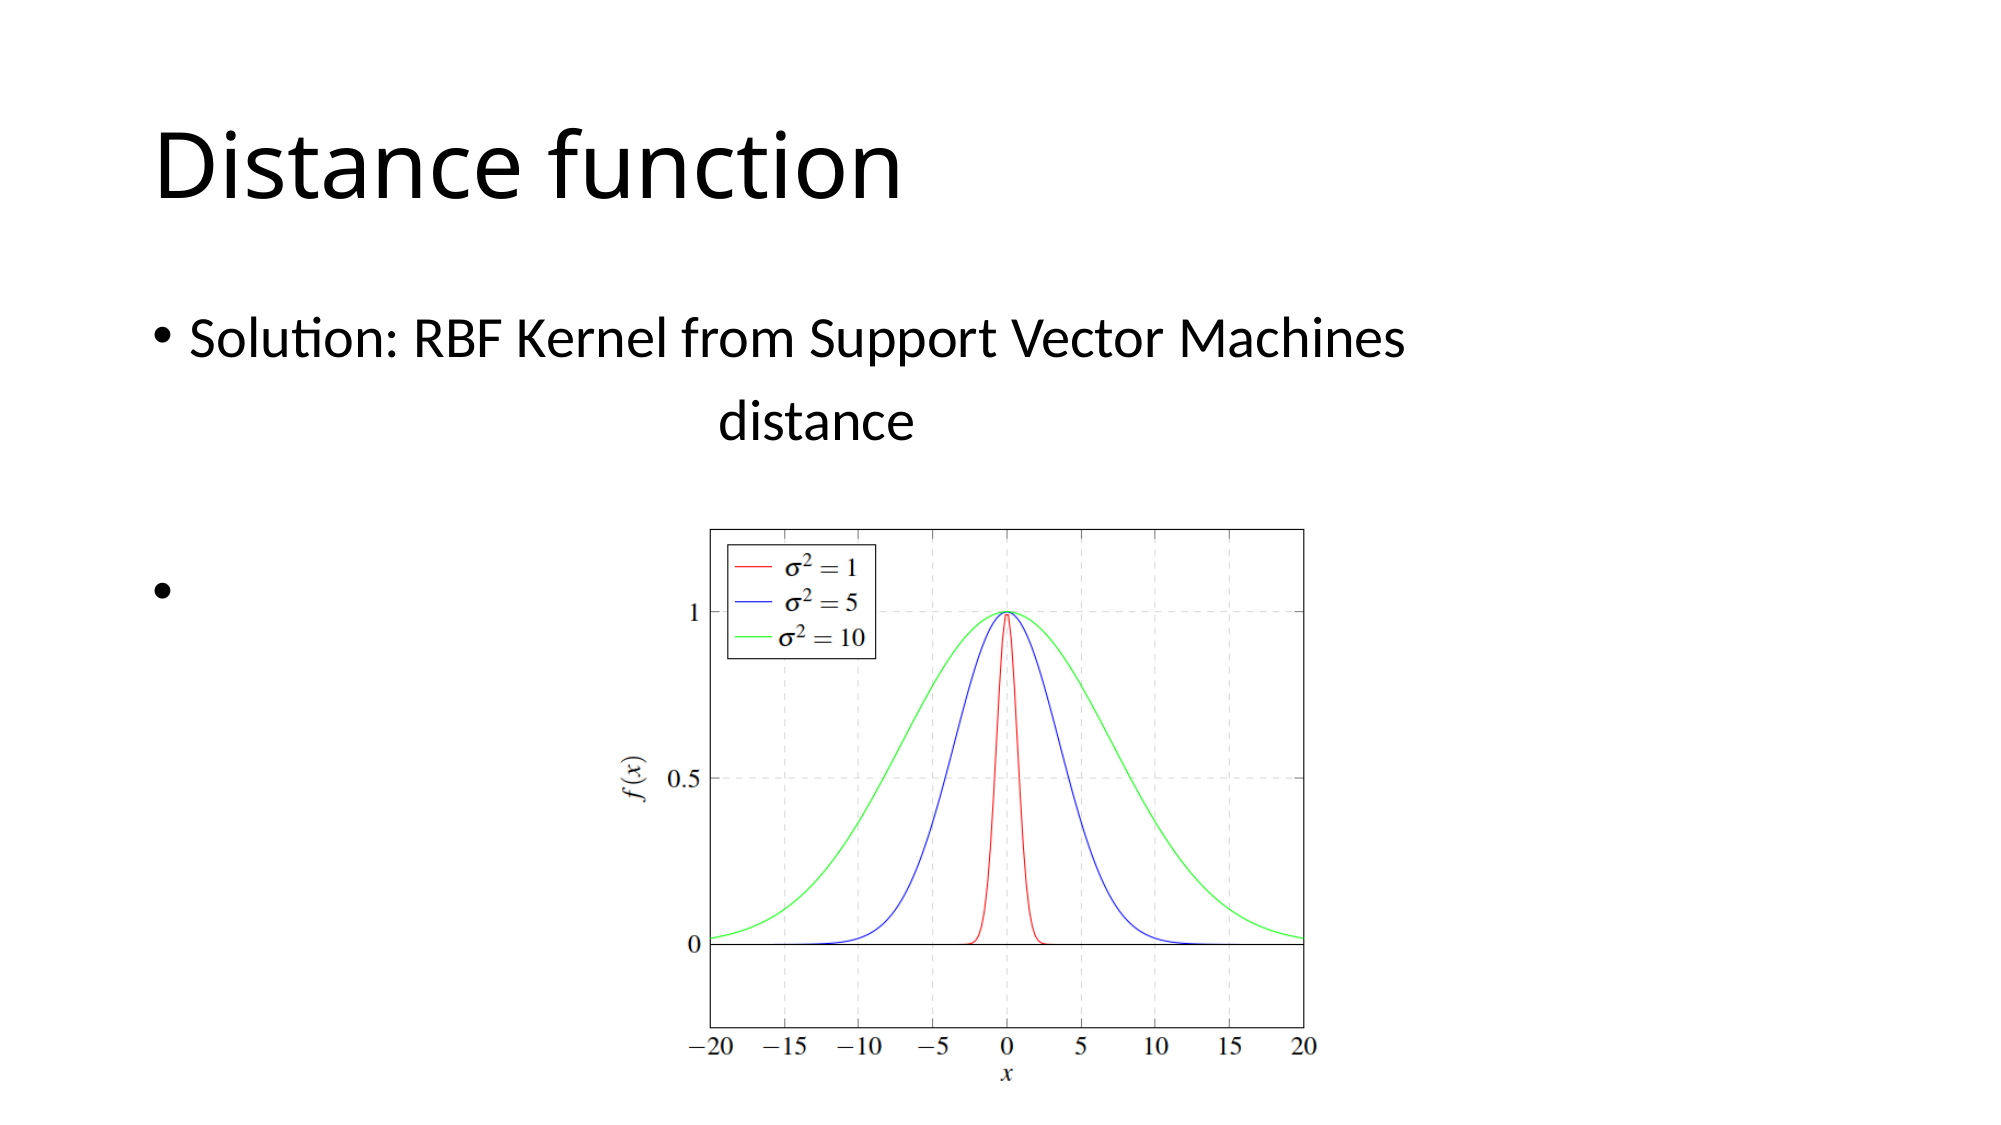

# Distance function
Solution: RBF Kernel from Support Vector Machines
distance